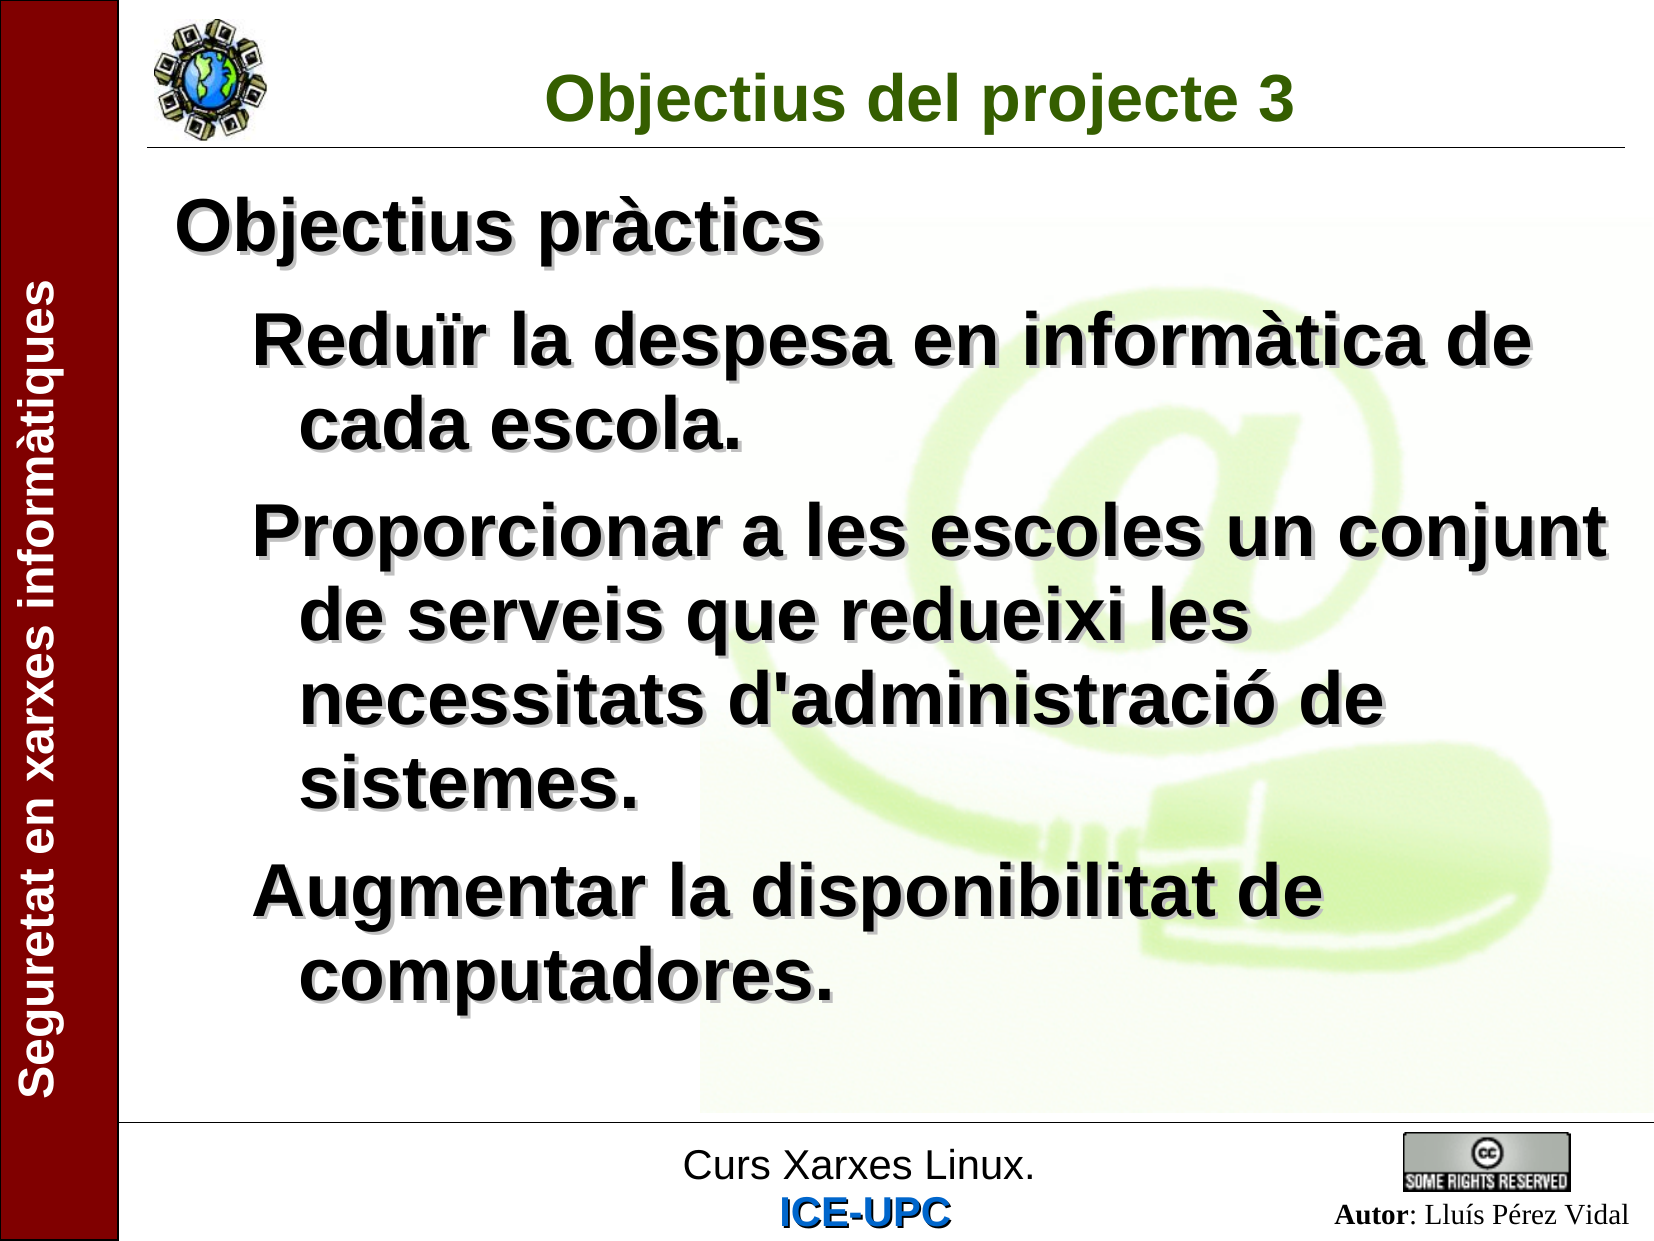

# Objectius del projecte 3
Objectius pràctics
Reduïr la despesa en informàtica de cada escola.
Proporcionar a les escoles un conjunt de serveis que redueixi les necessitats d'administració de sistemes.
Augmentar la disponibilitat de computadores.